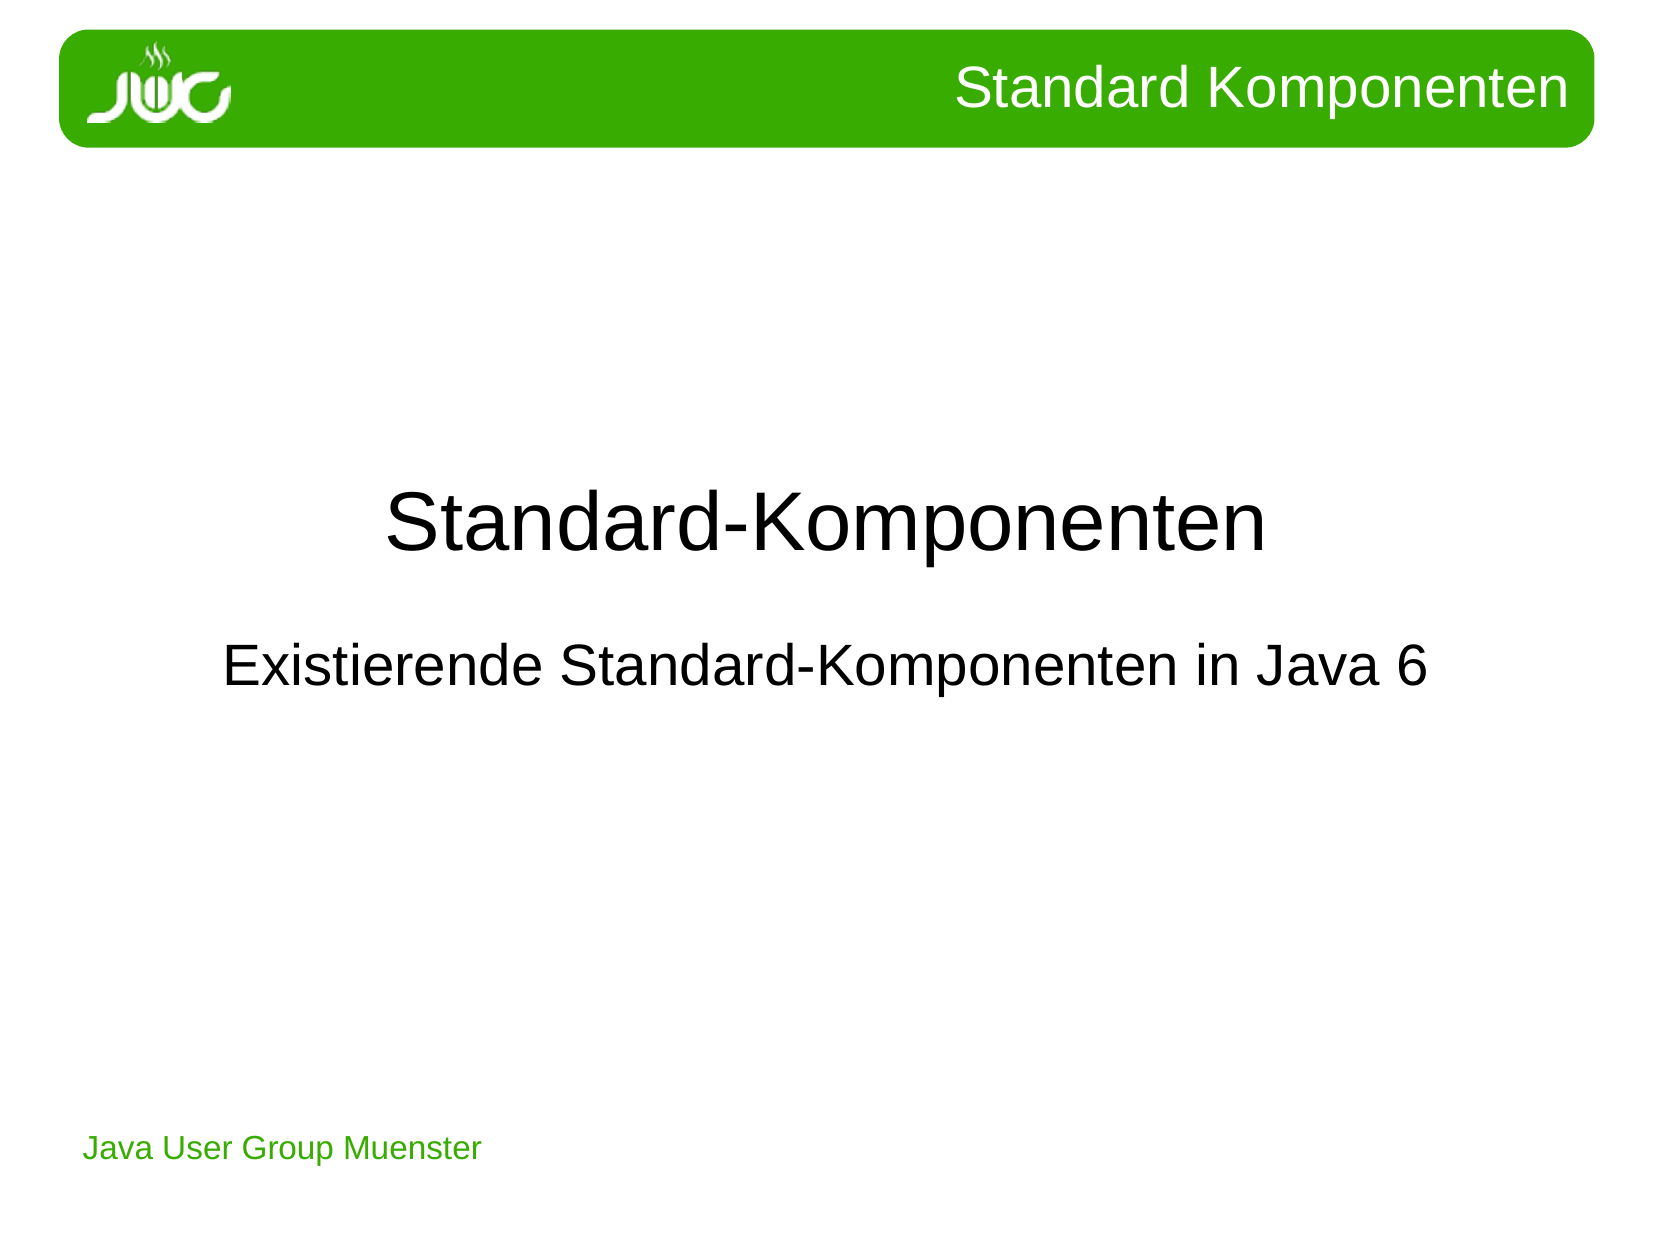

# Standard Komponenten
Standard-Komponenten
Existierende Standard-Komponenten in Java 6